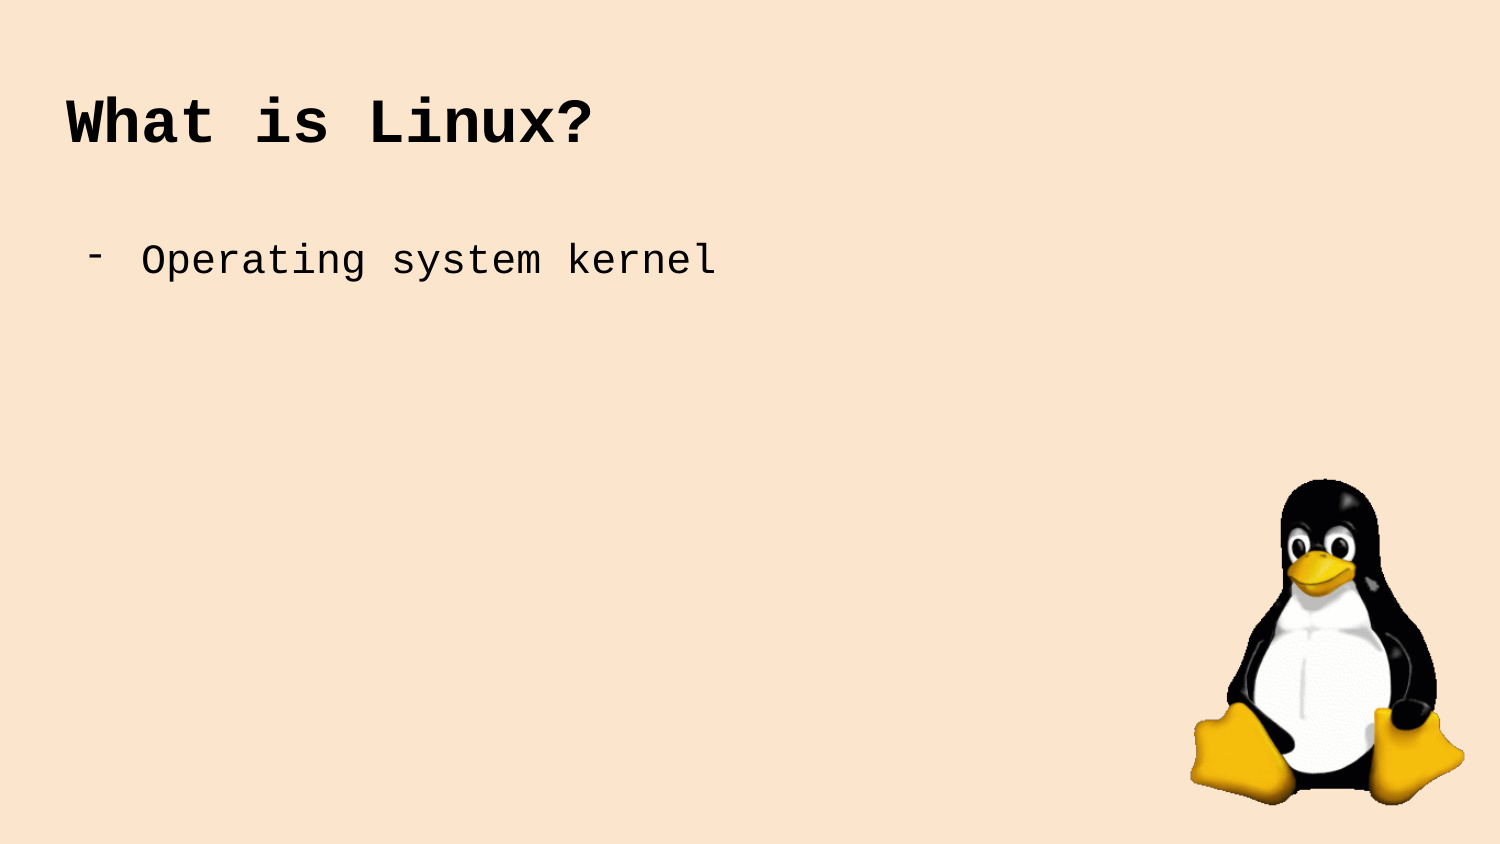

# What is Linux?
Operating system kernel